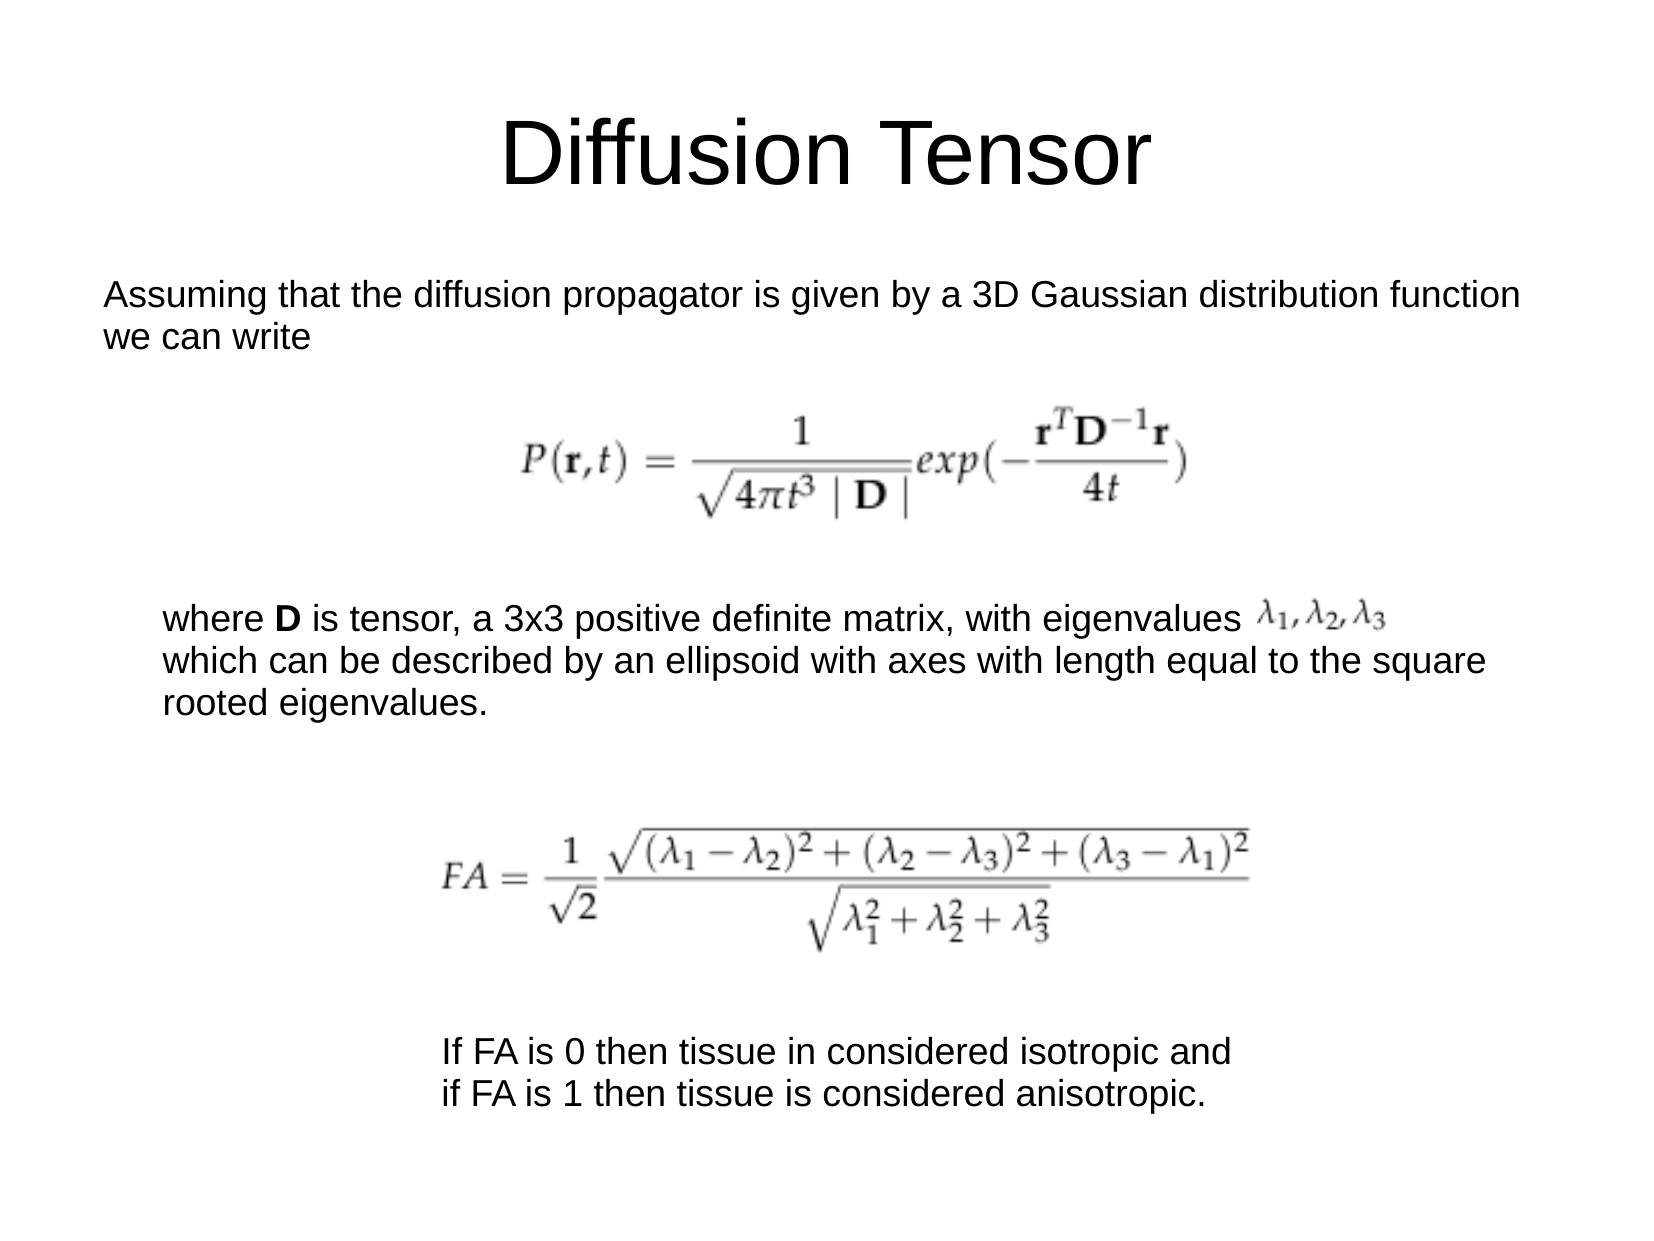

# Diffusion Tensor
Assuming that the diffusion propagator is given by a 3D Gaussian distribution function
we can write
where D is tensor, a 3x3 positive definite matrix, with eigenvalues
which can be described by an ellipsoid with axes with length equal to the square rooted eigenvalues.
If FA is 0 then tissue in considered isotropic and
if FA is 1 then tissue is considered anisotropic.